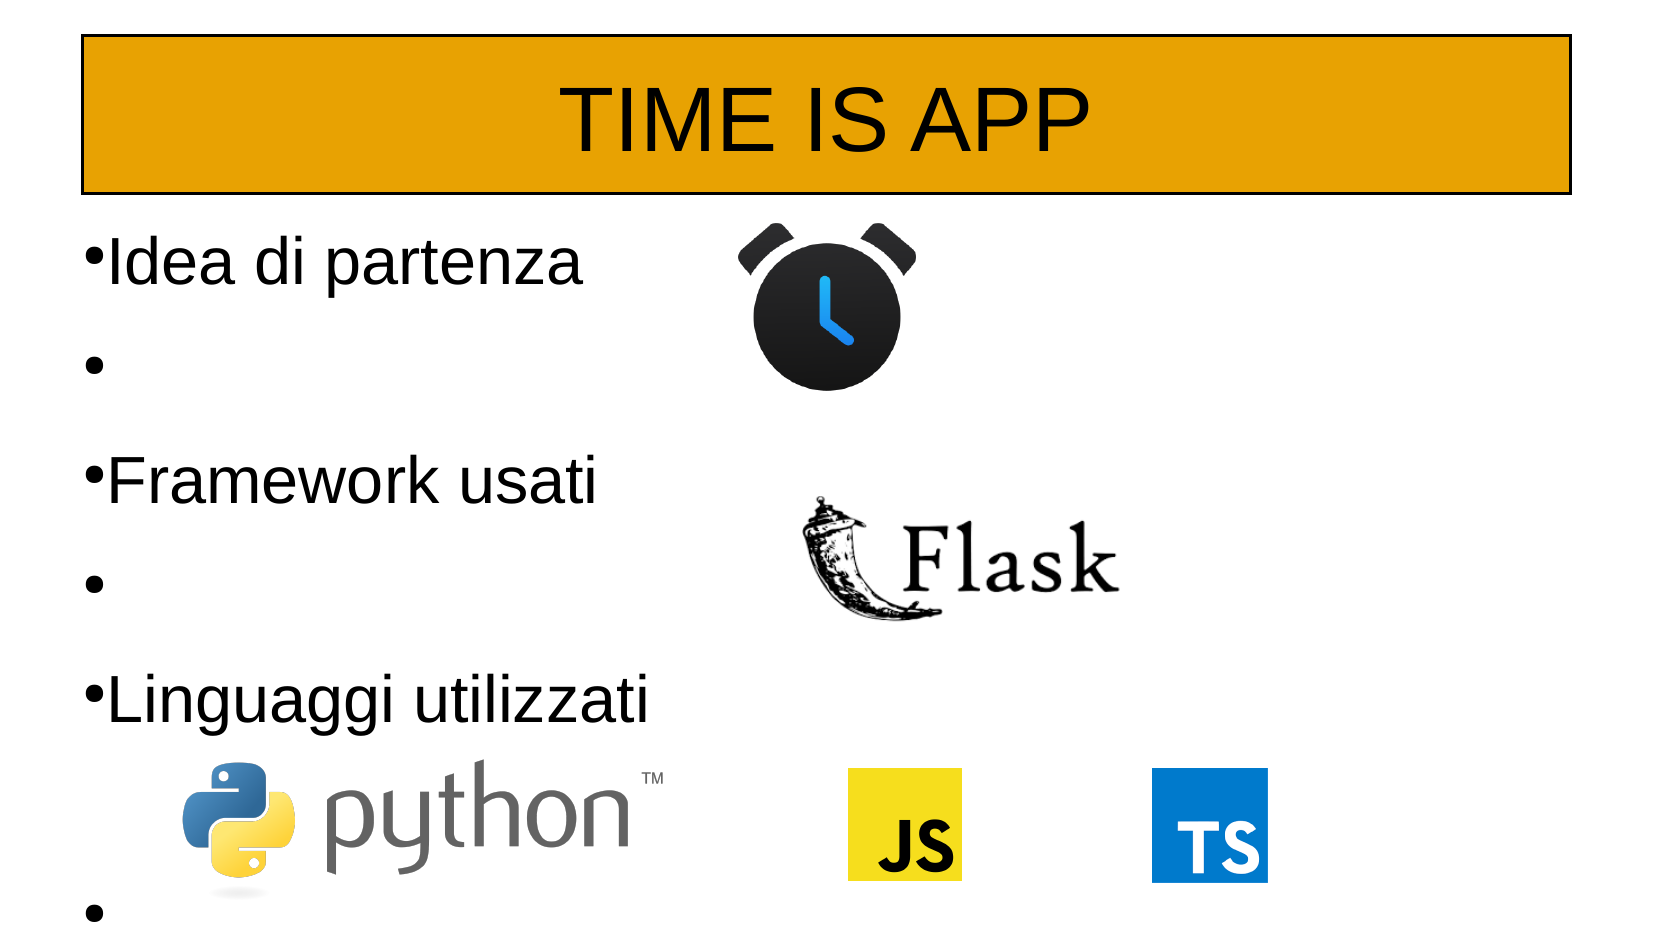

# TIME IS APP
Idea di partenza
Framework usati
Linguaggi utilizzati